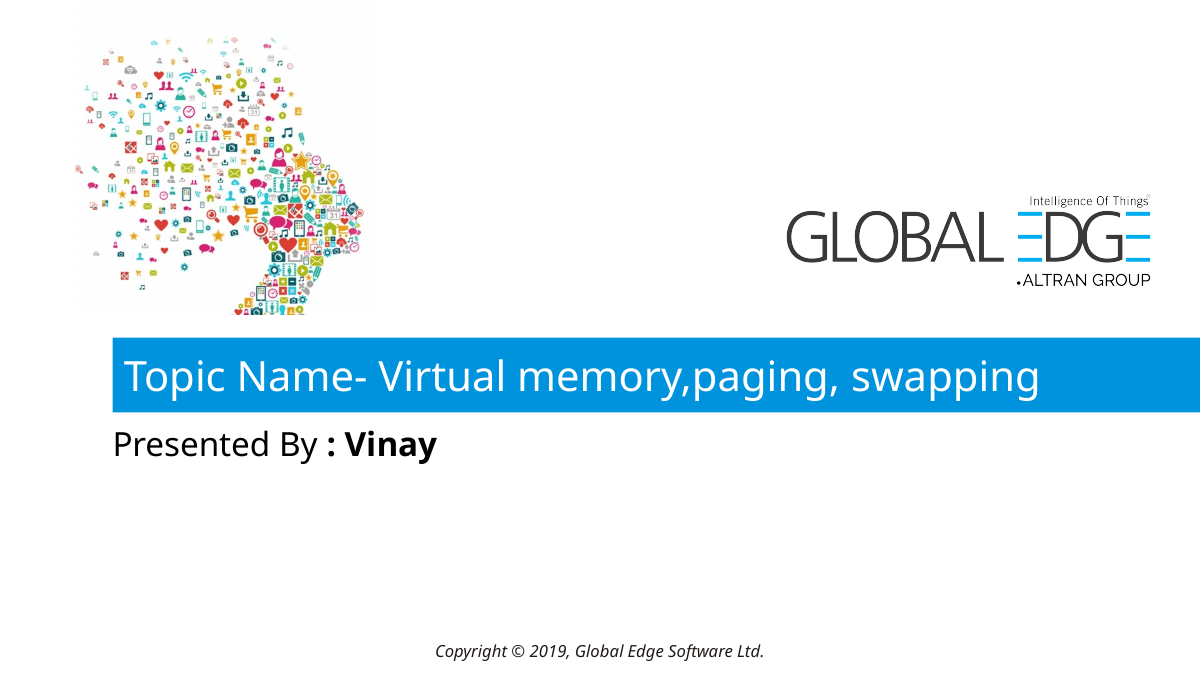

# Topic Name- Virtual memory,paging, swapping
Presented By : Vinay